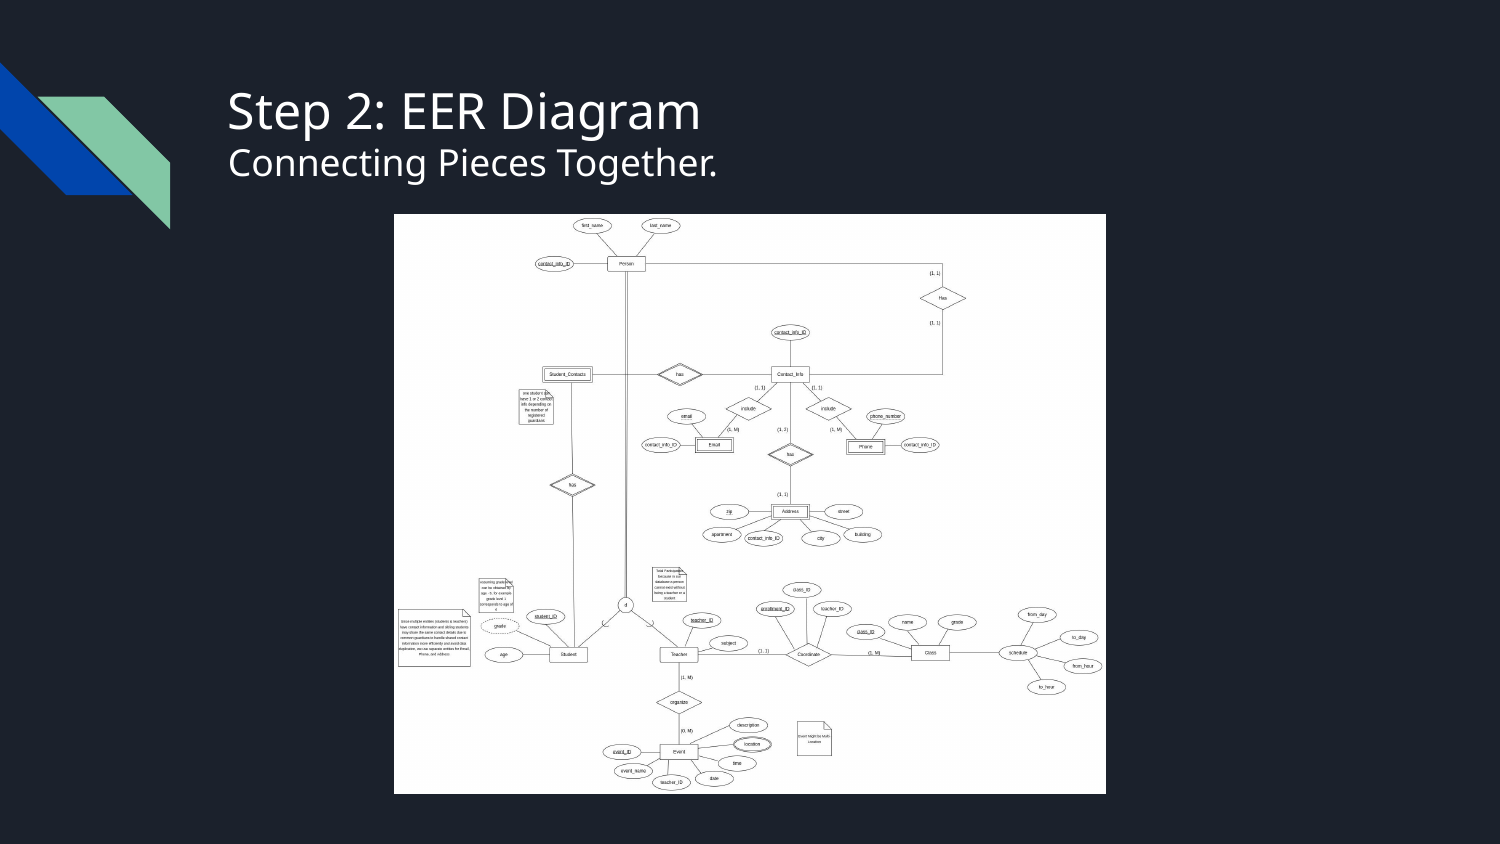

# Step 2: EER Diagram
Connecting Pieces Together.